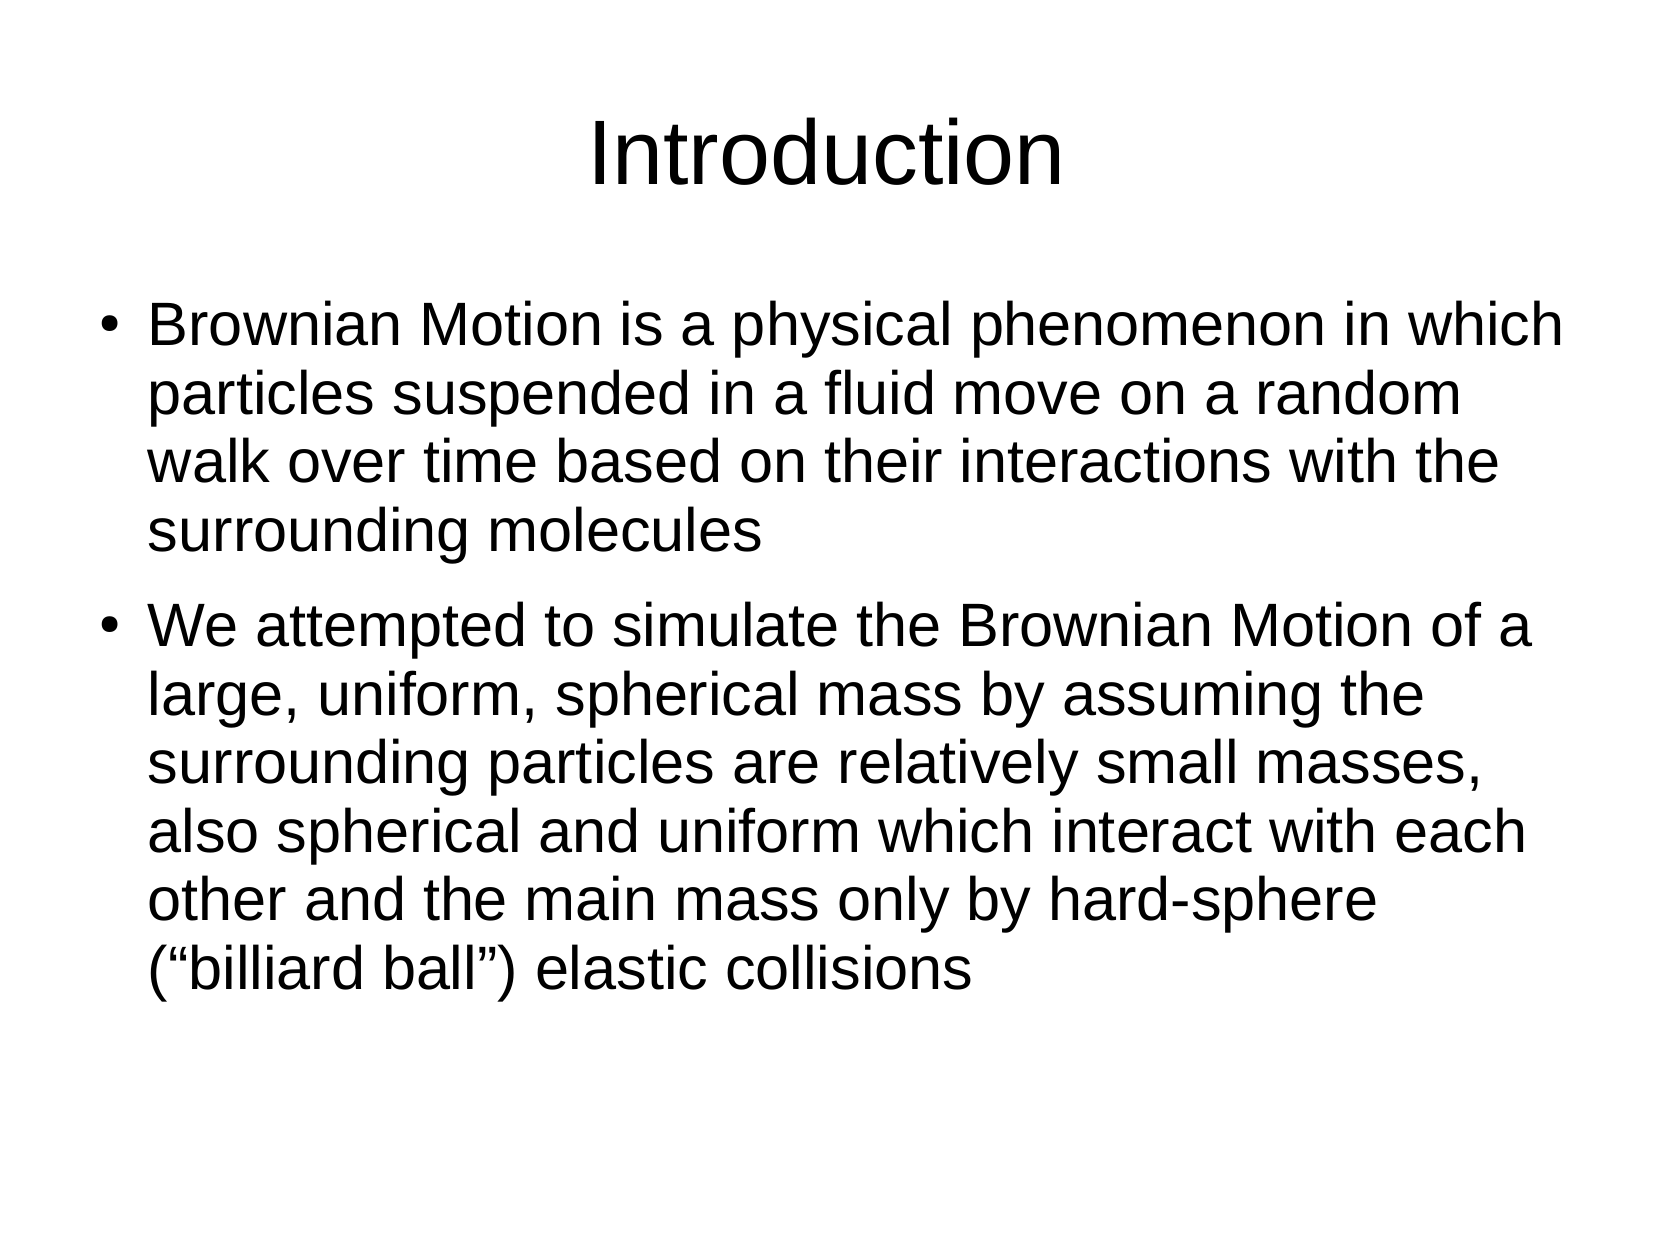

# Introduction
Brownian Motion is a physical phenomenon in which particles suspended in a fluid move on a random walk over time based on their interactions with the surrounding molecules
We attempted to simulate the Brownian Motion of a large, uniform, spherical mass by assuming the surrounding particles are relatively small masses, also spherical and uniform which interact with each other and the main mass only by hard-sphere (“billiard ball”) elastic collisions